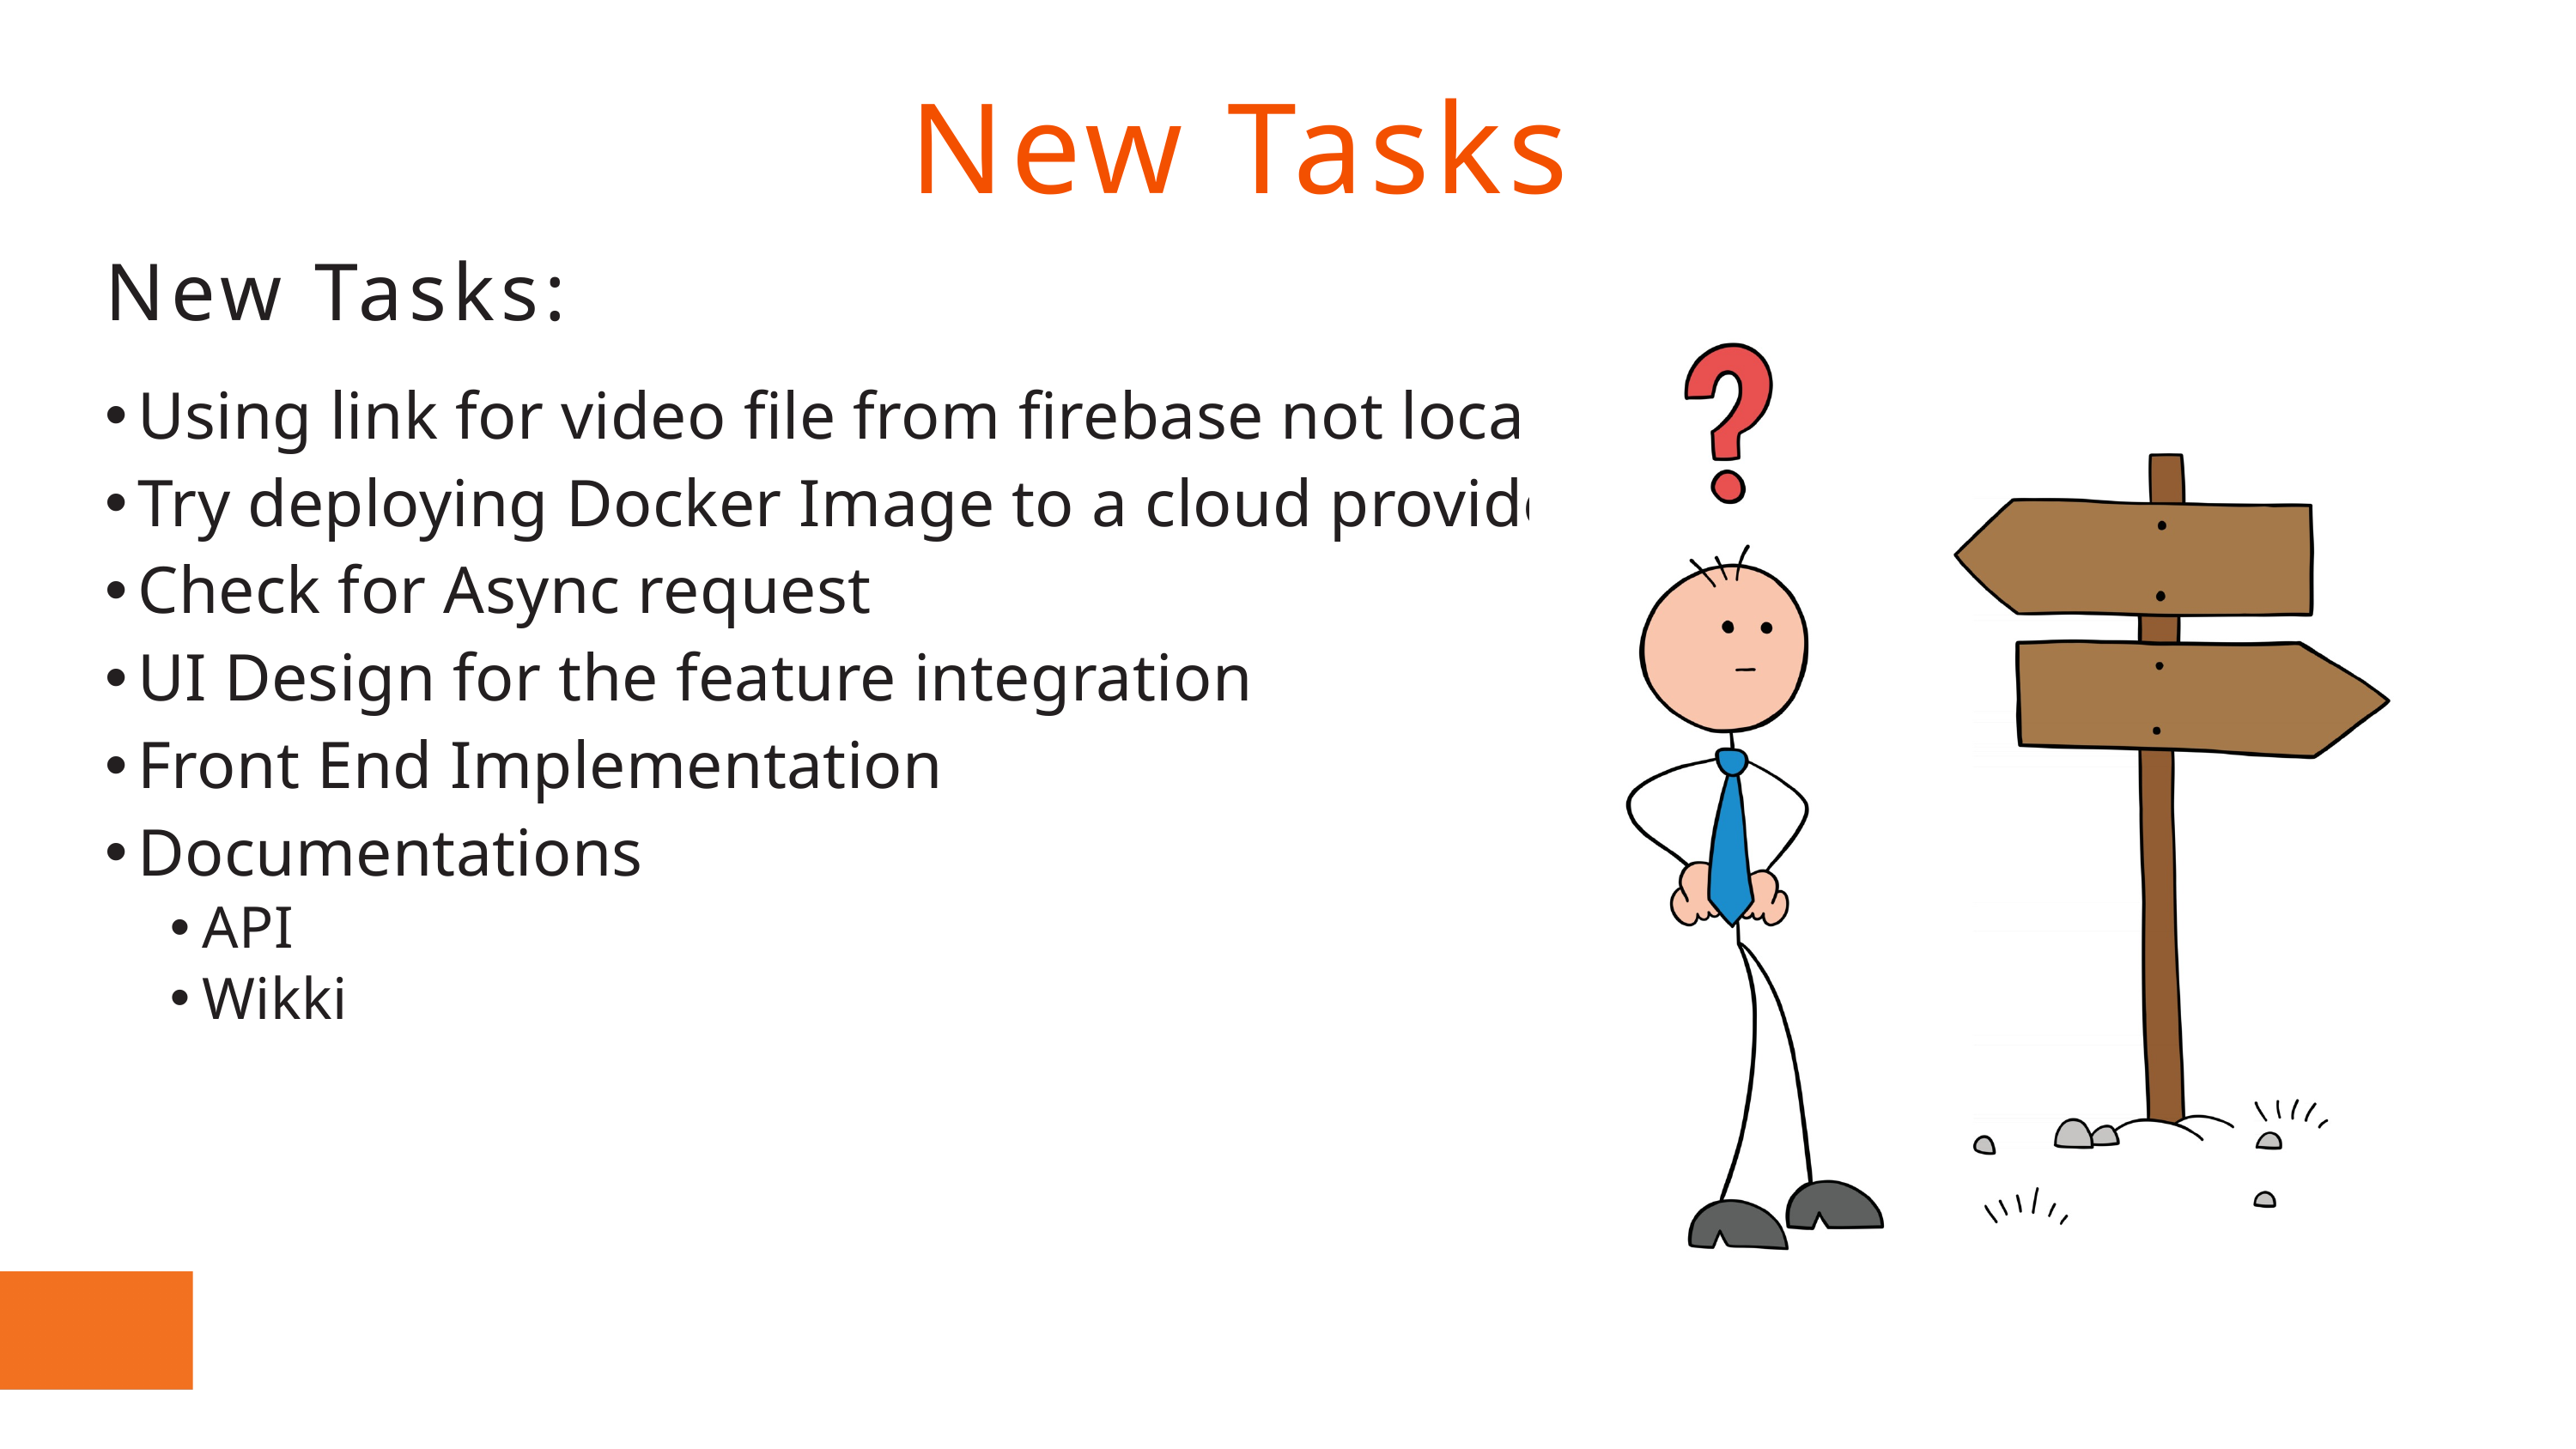

New Tasks
New Tasks:
Using link for video file from firebase not locally
Try deploying Docker Image to a cloud provider
Check for Async request
UI Design for the feature integration
Front End Implementation
Documentations
API
Wikki